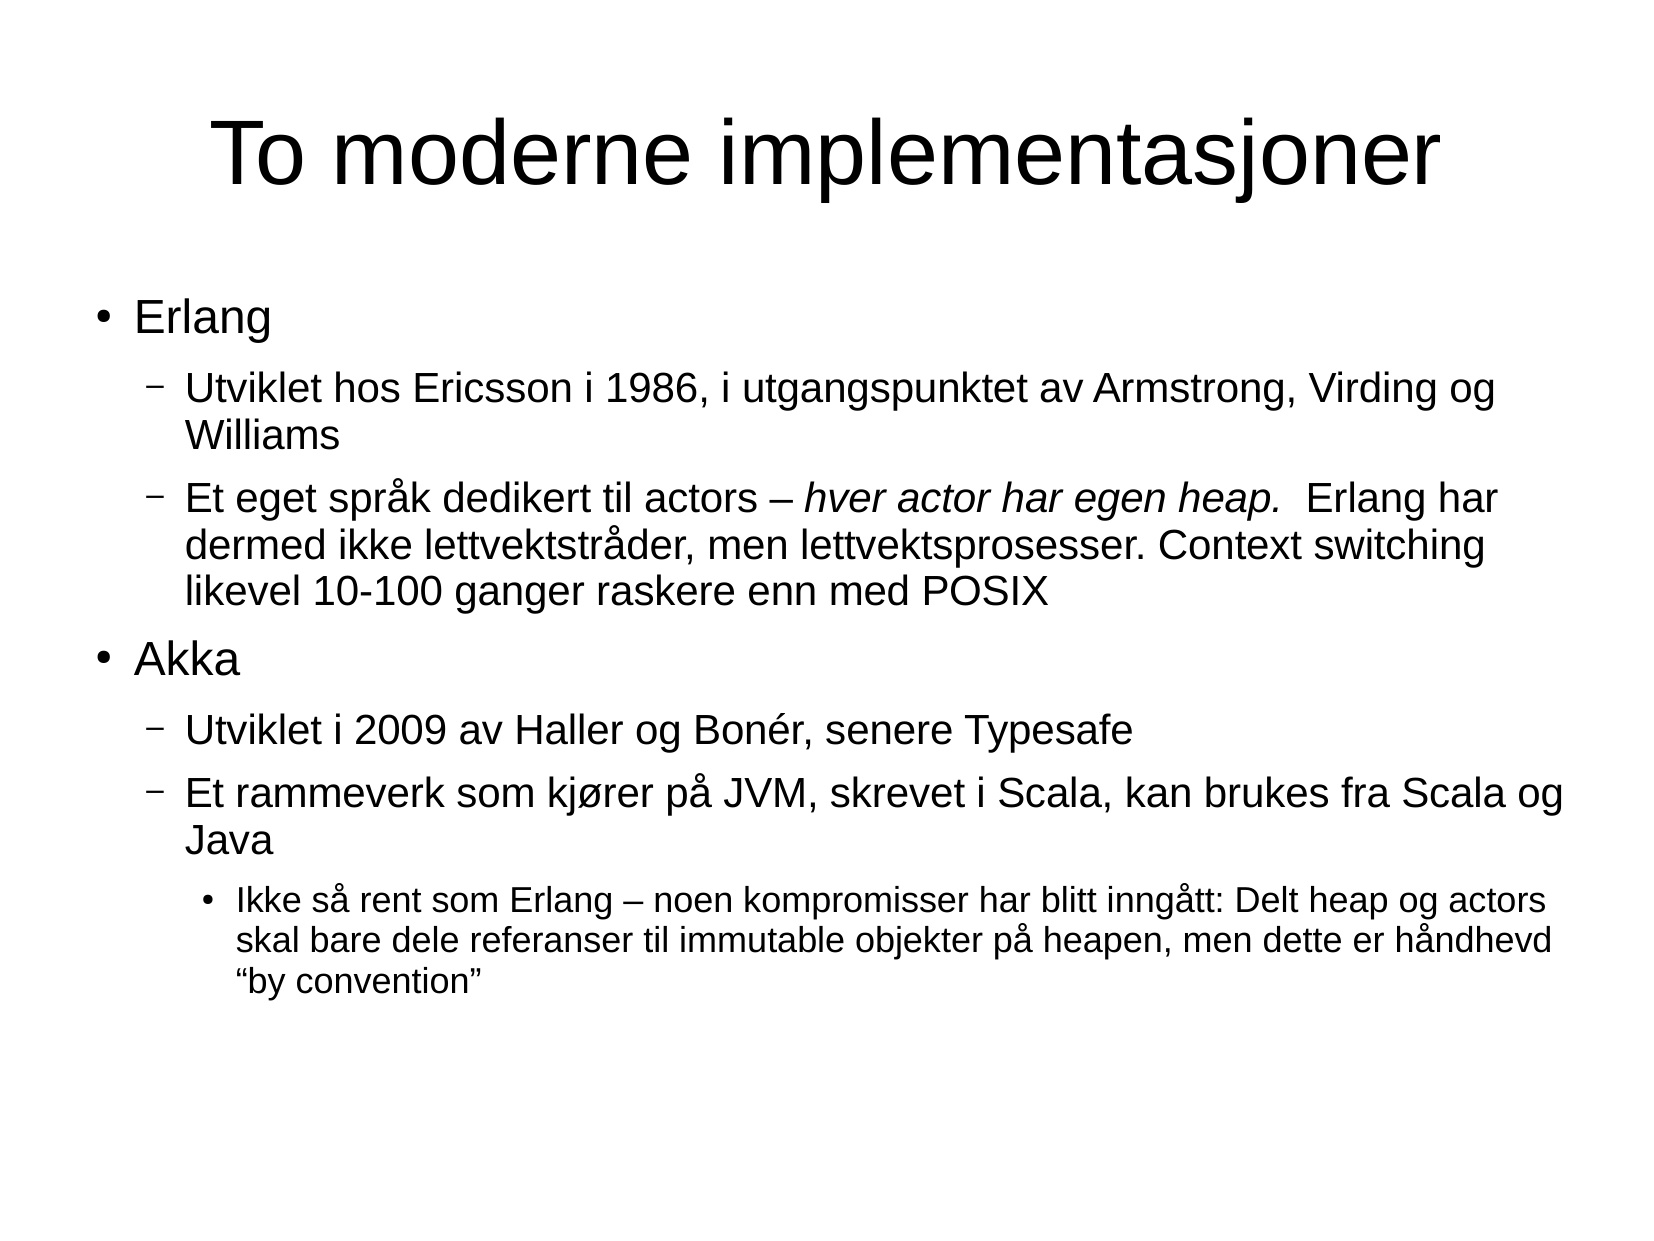

# To moderne implementasjoner
Erlang
Utviklet hos Ericsson i 1986, i utgangspunktet av Armstrong, Virding og Williams
Et eget språk dedikert til actors – hver actor har egen heap. Erlang har dermed ikke lettvektstråder, men lettvektsprosesser. Context switching likevel 10-100 ganger raskere enn med POSIX
Akka
Utviklet i 2009 av Haller og Bonér, senere Typesafe
Et rammeverk som kjører på JVM, skrevet i Scala, kan brukes fra Scala og Java
Ikke så rent som Erlang – noen kompromisser har blitt inngått: Delt heap og actors skal bare dele referanser til immutable objekter på heapen, men dette er håndhevd “by convention”